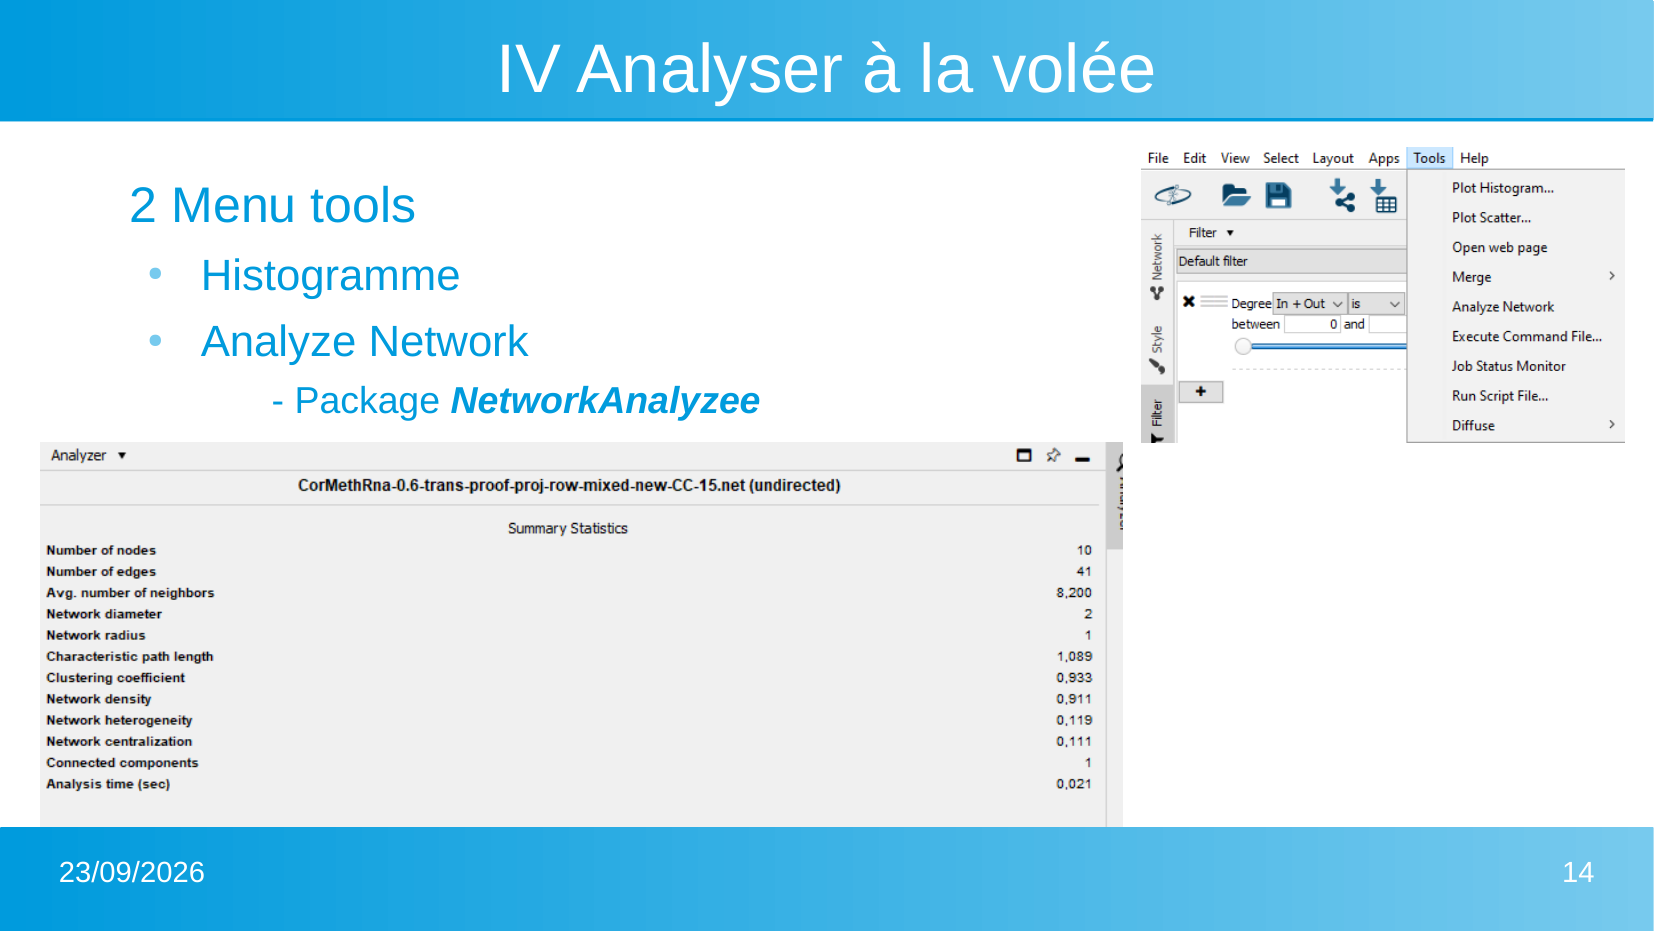

# IV Analyser à la volée
2 Menu tools
Histogramme
Analyze Network
- Package NetworkAnalyzee
14